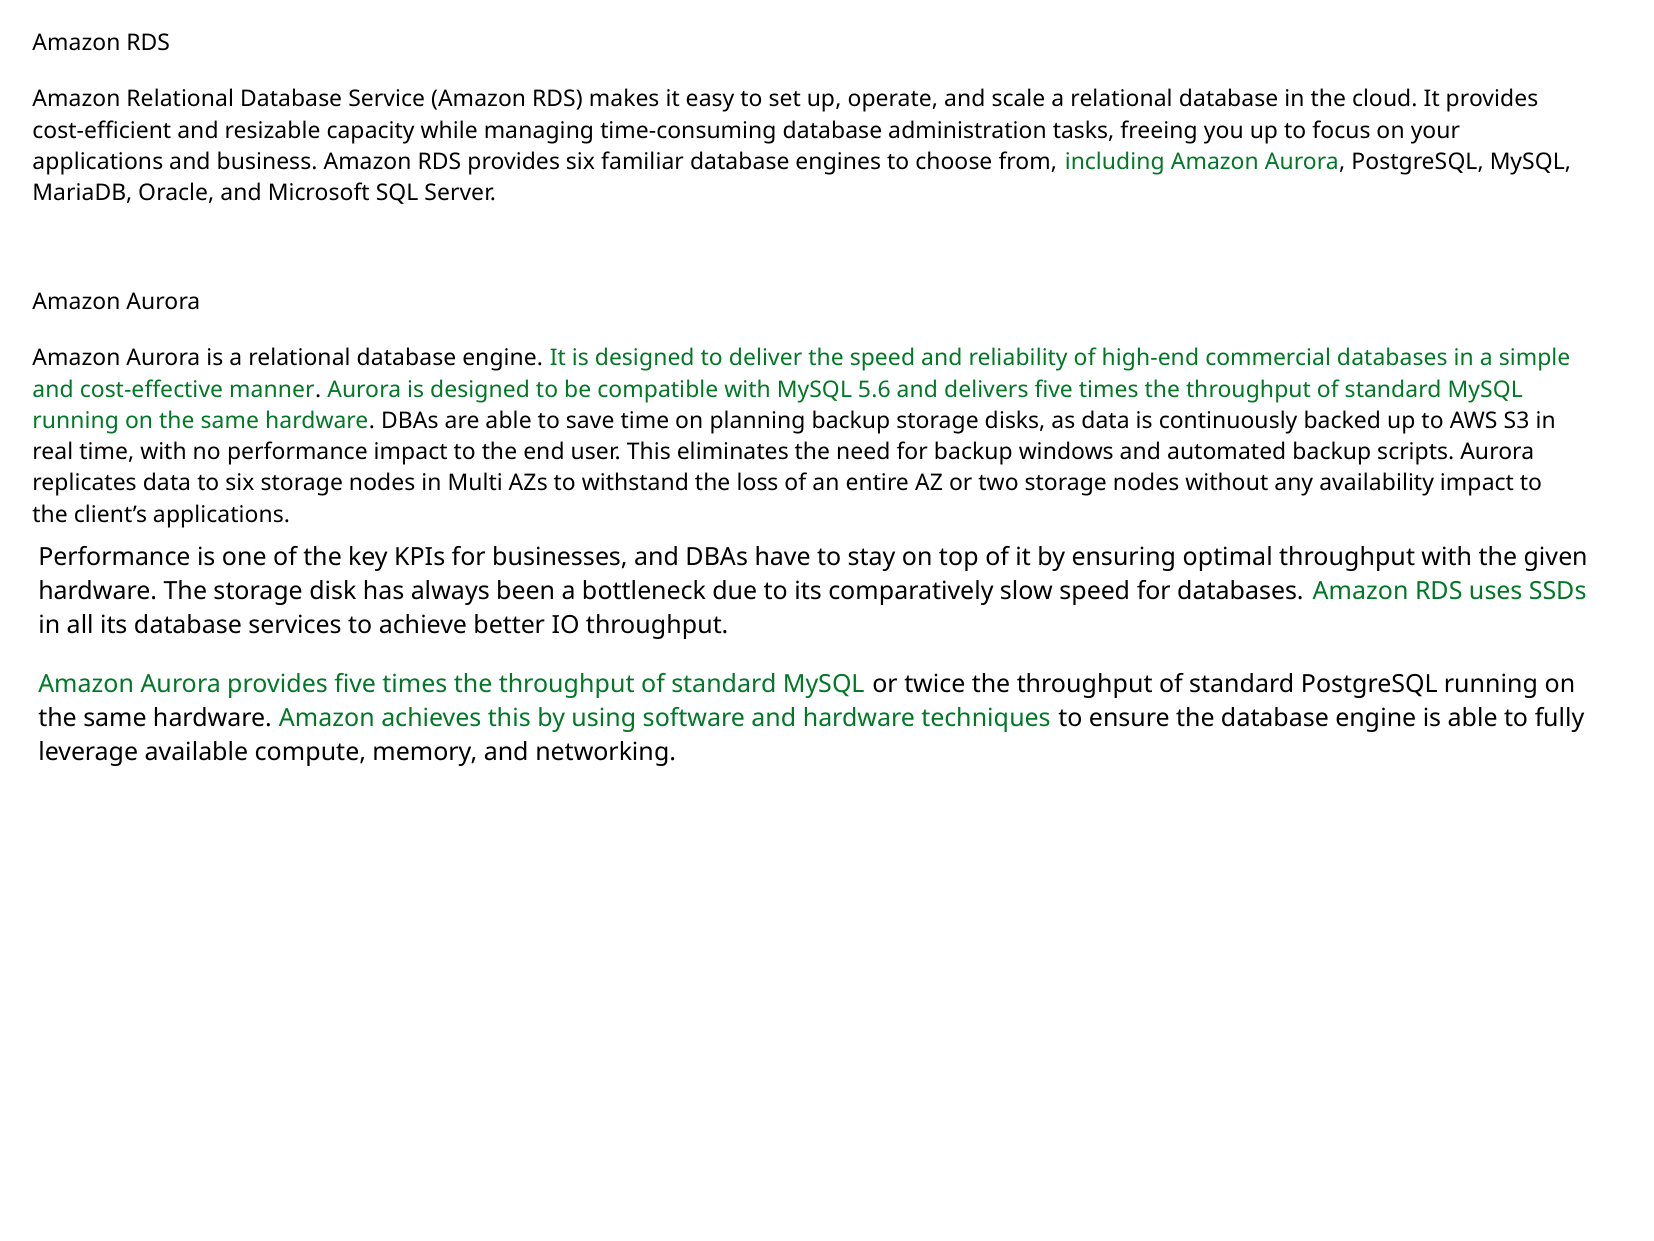

Amazon RDS
Amazon Relational Database Service (Amazon RDS) makes it easy to set up, operate, and scale a relational database in the cloud. It provides cost-efficient and resizable capacity while managing time-consuming database administration tasks, freeing you up to focus on your applications and business. Amazon RDS provides six familiar database engines to choose from, including Amazon Aurora, PostgreSQL, MySQL, MariaDB, Oracle, and Microsoft SQL Server.
Amazon Aurora
Amazon Aurora is a relational database engine. It is designed to deliver the speed and reliability of high-end commercial databases in a simple and cost-effective manner. Aurora is designed to be compatible with MySQL 5.6 and delivers five times the throughput of standard MySQL running on the same hardware. DBAs are able to save time on planning backup storage disks, as data is continuously backed up to AWS S3 in real time, with no performance impact to the end user. This eliminates the need for backup windows and automated backup scripts. Aurora replicates data to six storage nodes in Multi AZs to withstand the loss of an entire AZ or two storage nodes without any availability impact to the client’s applications.
Performance is one of the key KPIs for businesses, and DBAs have to stay on top of it by ensuring optimal throughput with the given hardware. The storage disk has always been a bottleneck due to its comparatively slow speed for databases. Amazon RDS uses SSDs in all its database services to achieve better IO throughput.
Amazon Aurora provides five times the throughput of standard MySQL or twice the throughput of standard PostgreSQL running on the same hardware. Amazon achieves this by using software and hardware techniques to ensure the database engine is able to fully leverage available compute, memory, and networking.